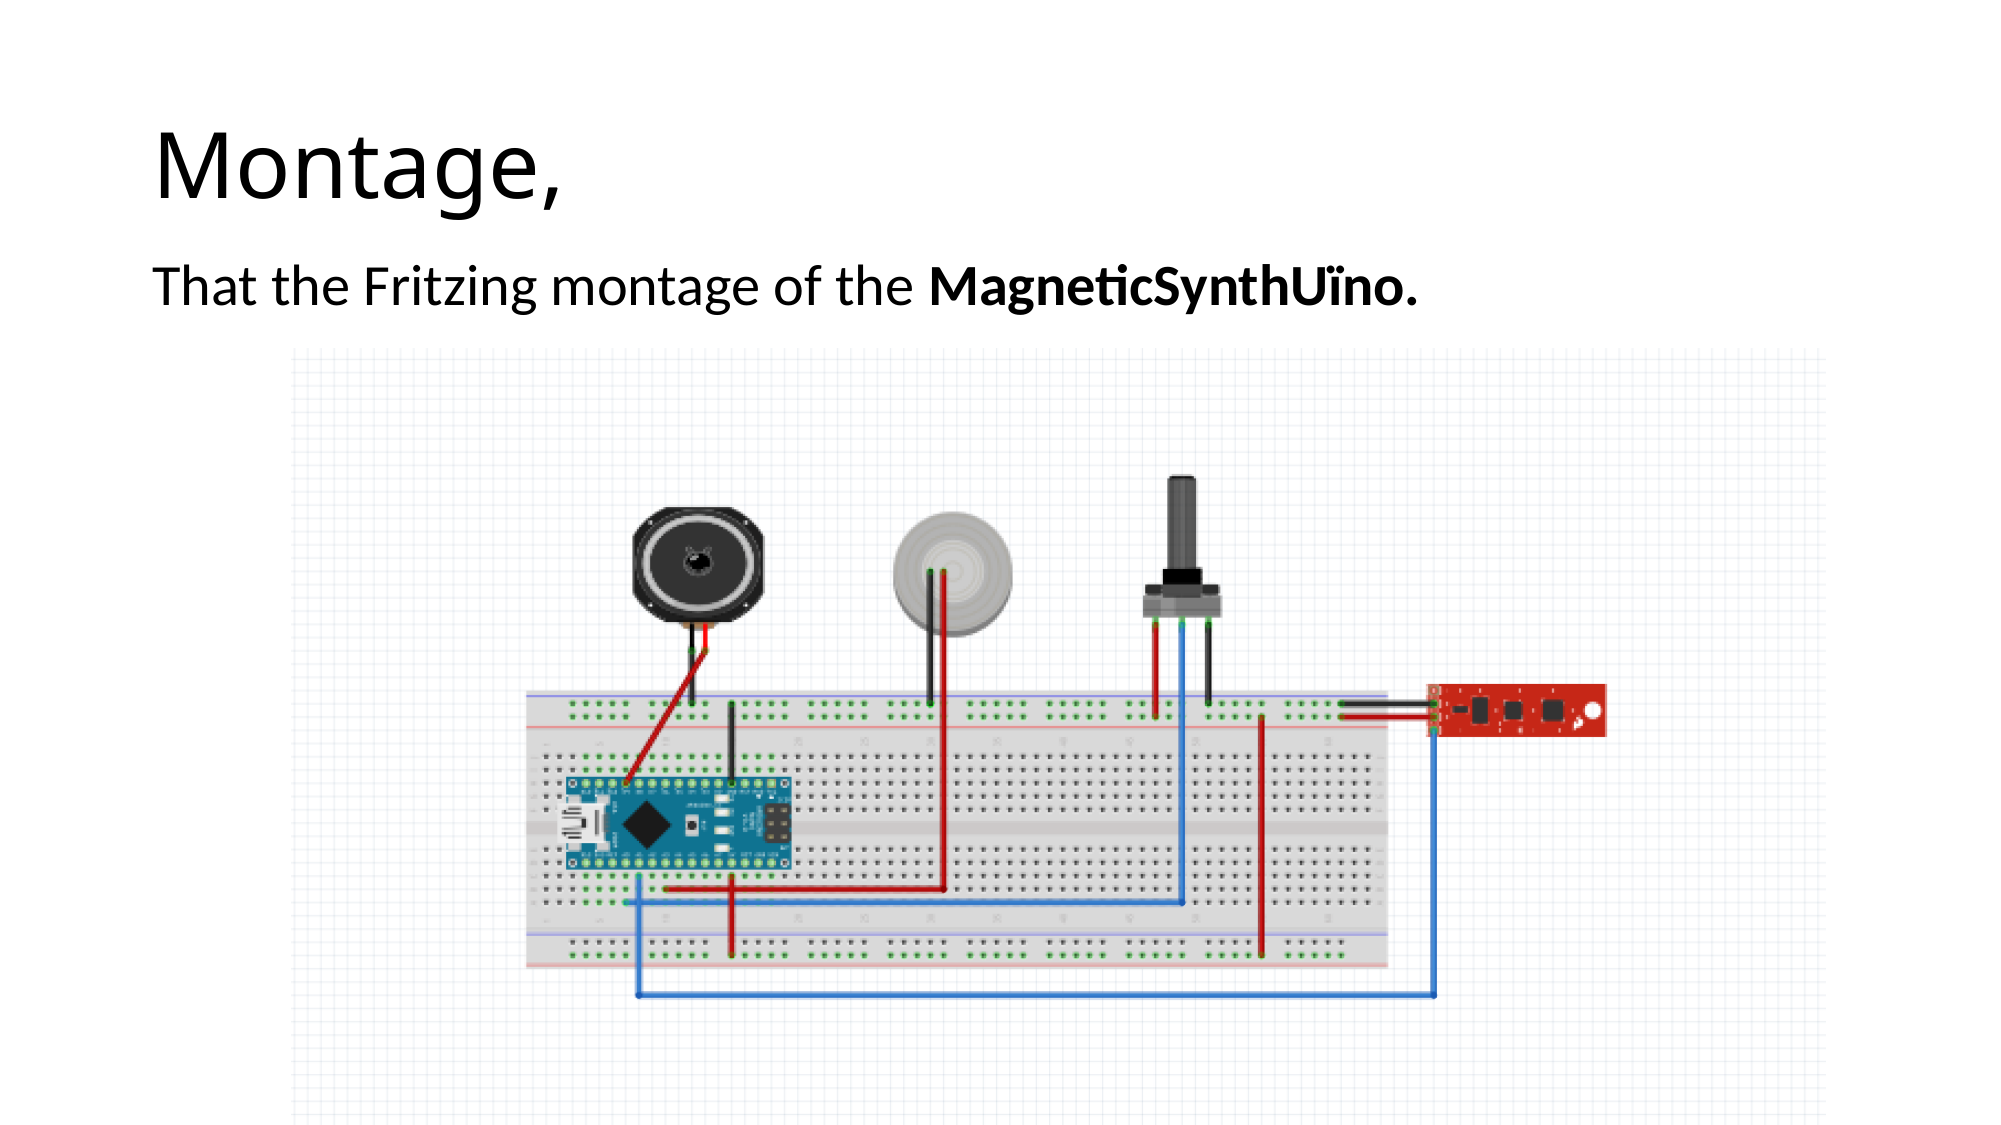

# Montage,
That the Fritzing montage of the MagneticSynthUïno.